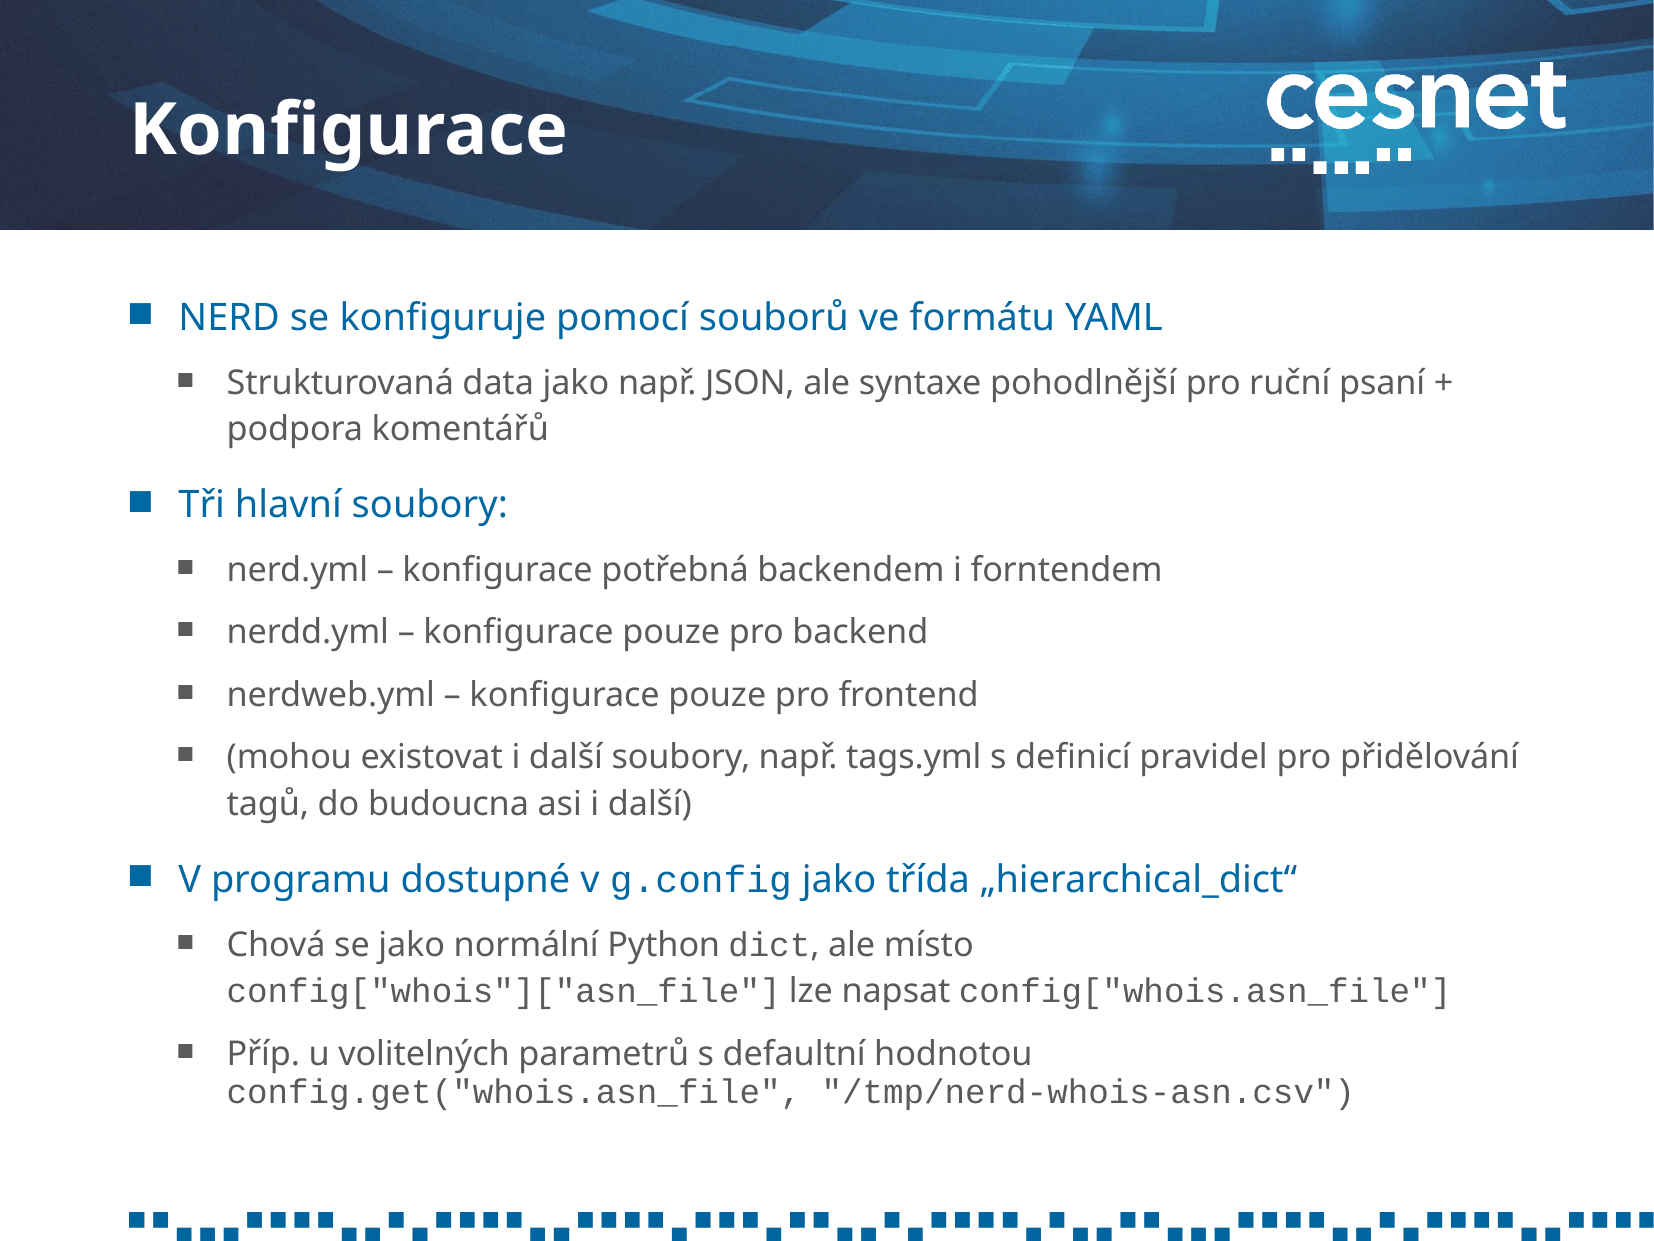

# Konfigurace
NERD se konfiguruje pomocí souborů ve formátu YAML
Strukturovaná data jako např. JSON, ale syntaxe pohodlnější pro ruční psaní + podpora komentářů
Tři hlavní soubory:
nerd.yml – konfigurace potřebná backendem i forntendem
nerdd.yml – konfigurace pouze pro backend
nerdweb.yml – konfigurace pouze pro frontend
(mohou existovat i další soubory, např. tags.yml s definicí pravidel pro přidělování tagů, do budoucna asi i další)
V programu dostupné v g.config jako třída „hierarchical_dict“
Chová se jako normální Python dict, ale místo
config["whois"]["asn_file"] lze napsat config["whois.asn_file"]
Příp. u volitelných parametrů s defaultní hodnotou
config.get("whois.asn_file", "/tmp/nerd-whois-asn.csv")